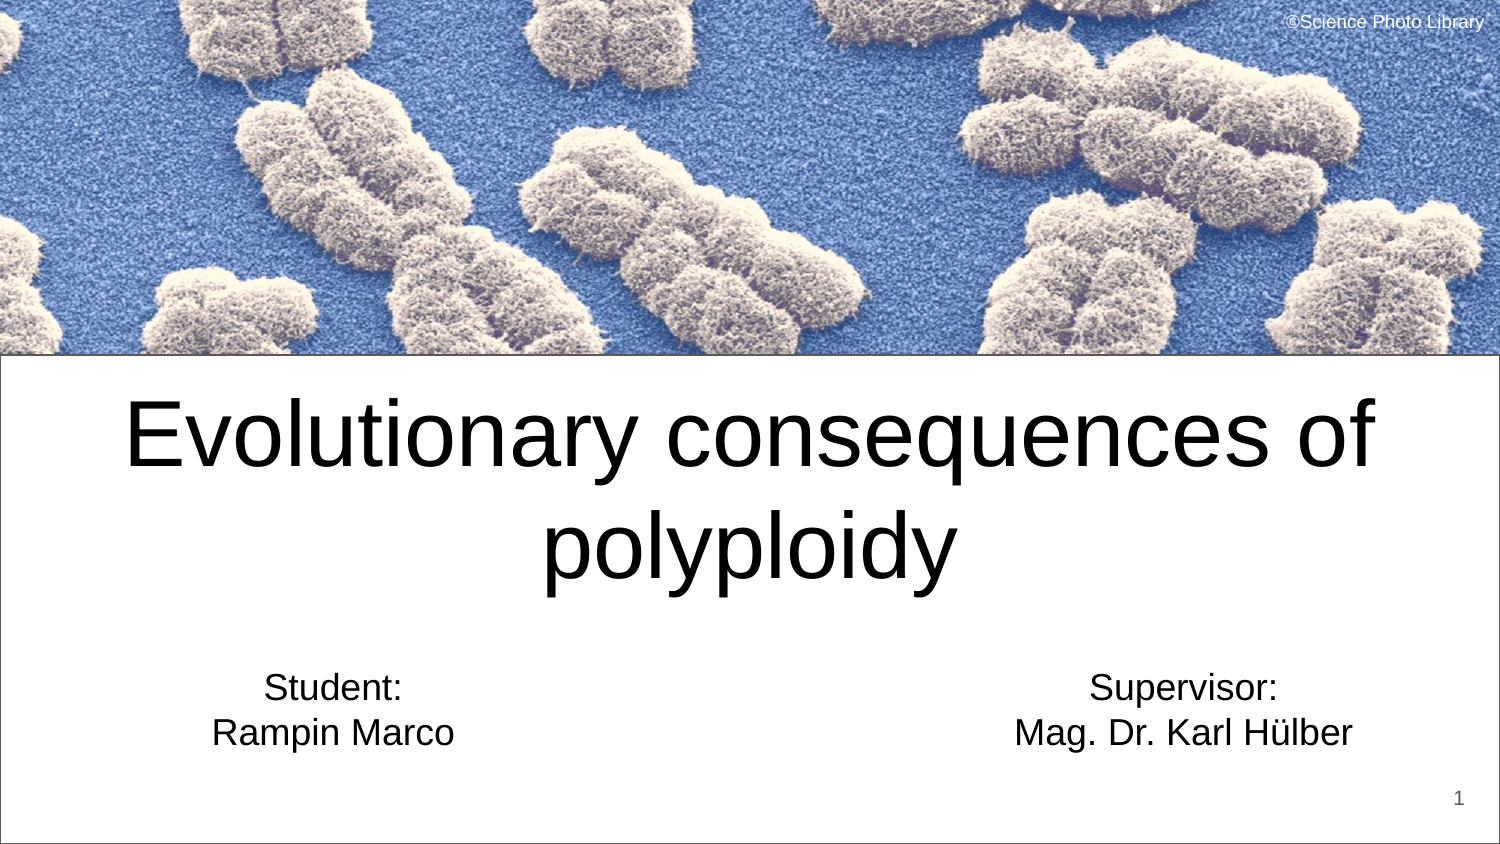

©Science Photo Library
# Evolutionary consequences of polyploidy
Student:
Rampin Marco
Supervisor:
Mag. Dr. Karl Hülber